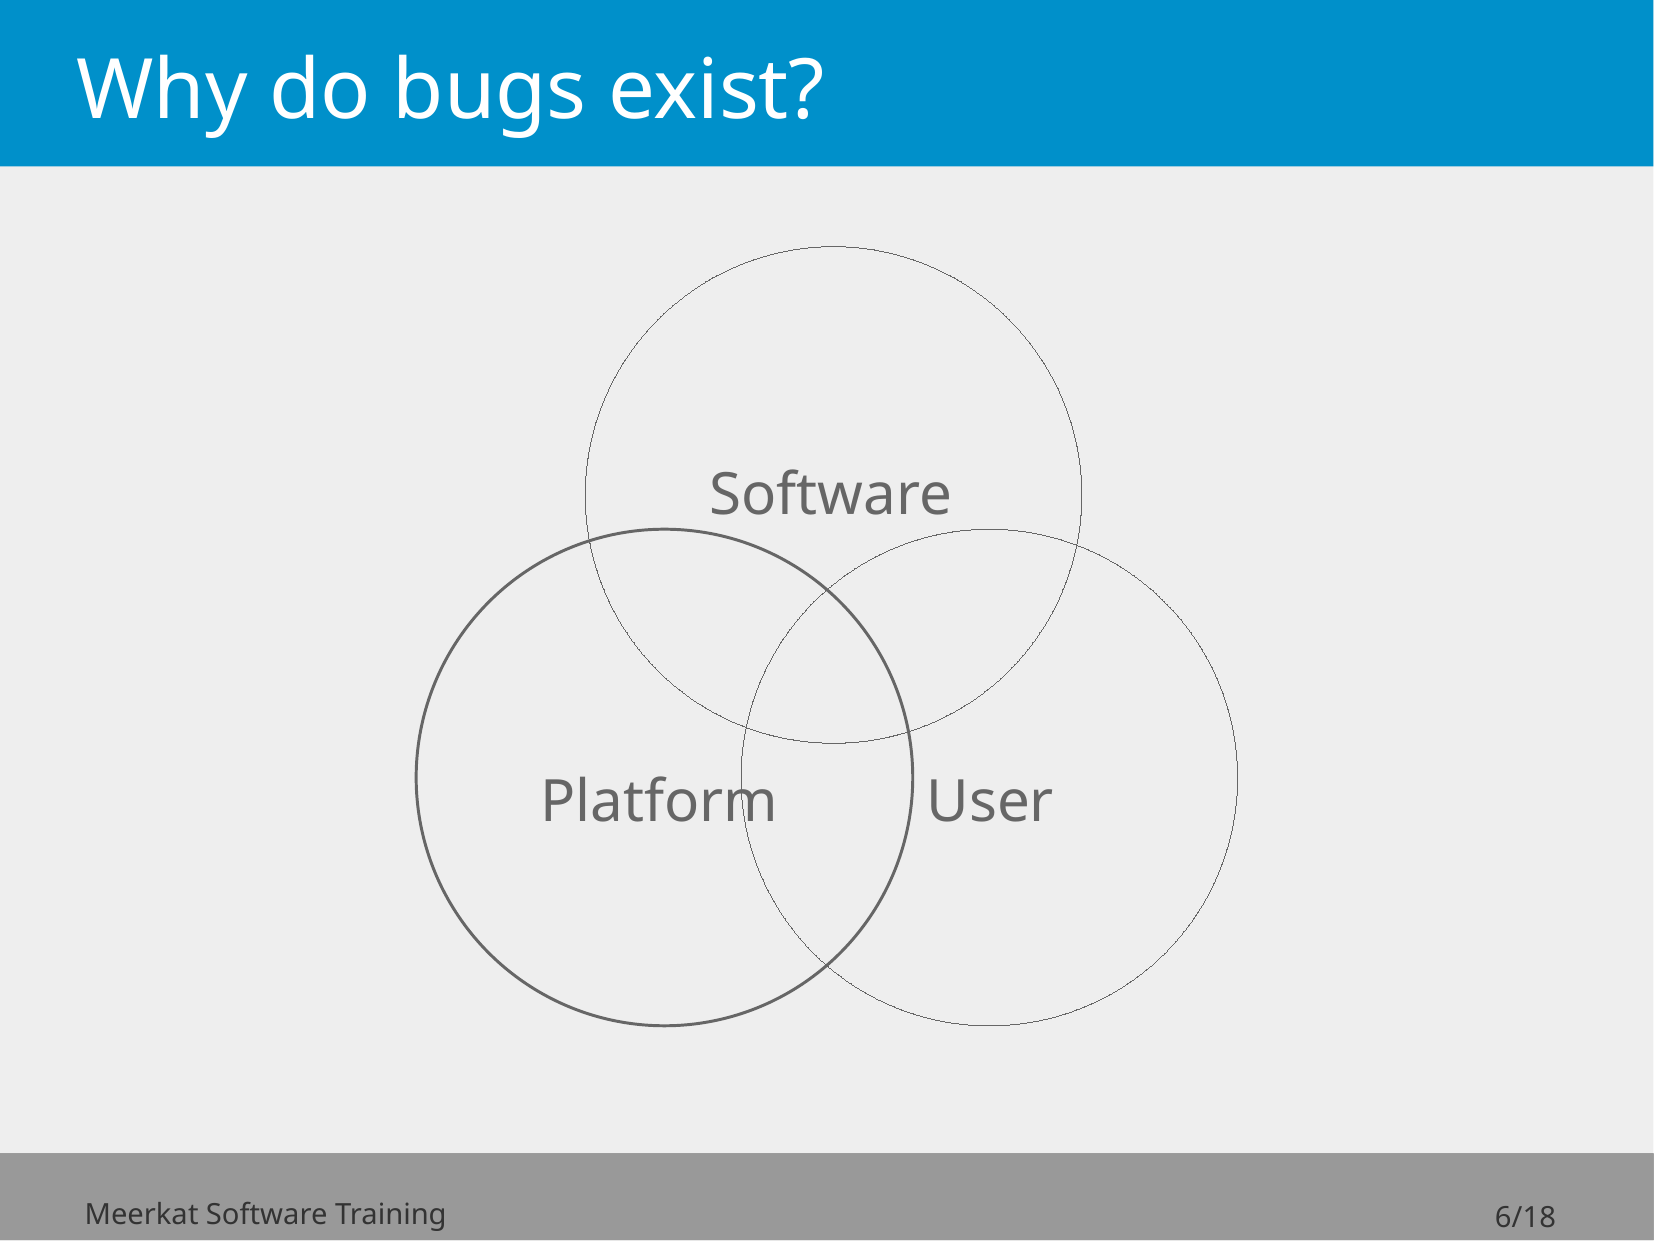

Why do bugs exist?
Software
Platform
User